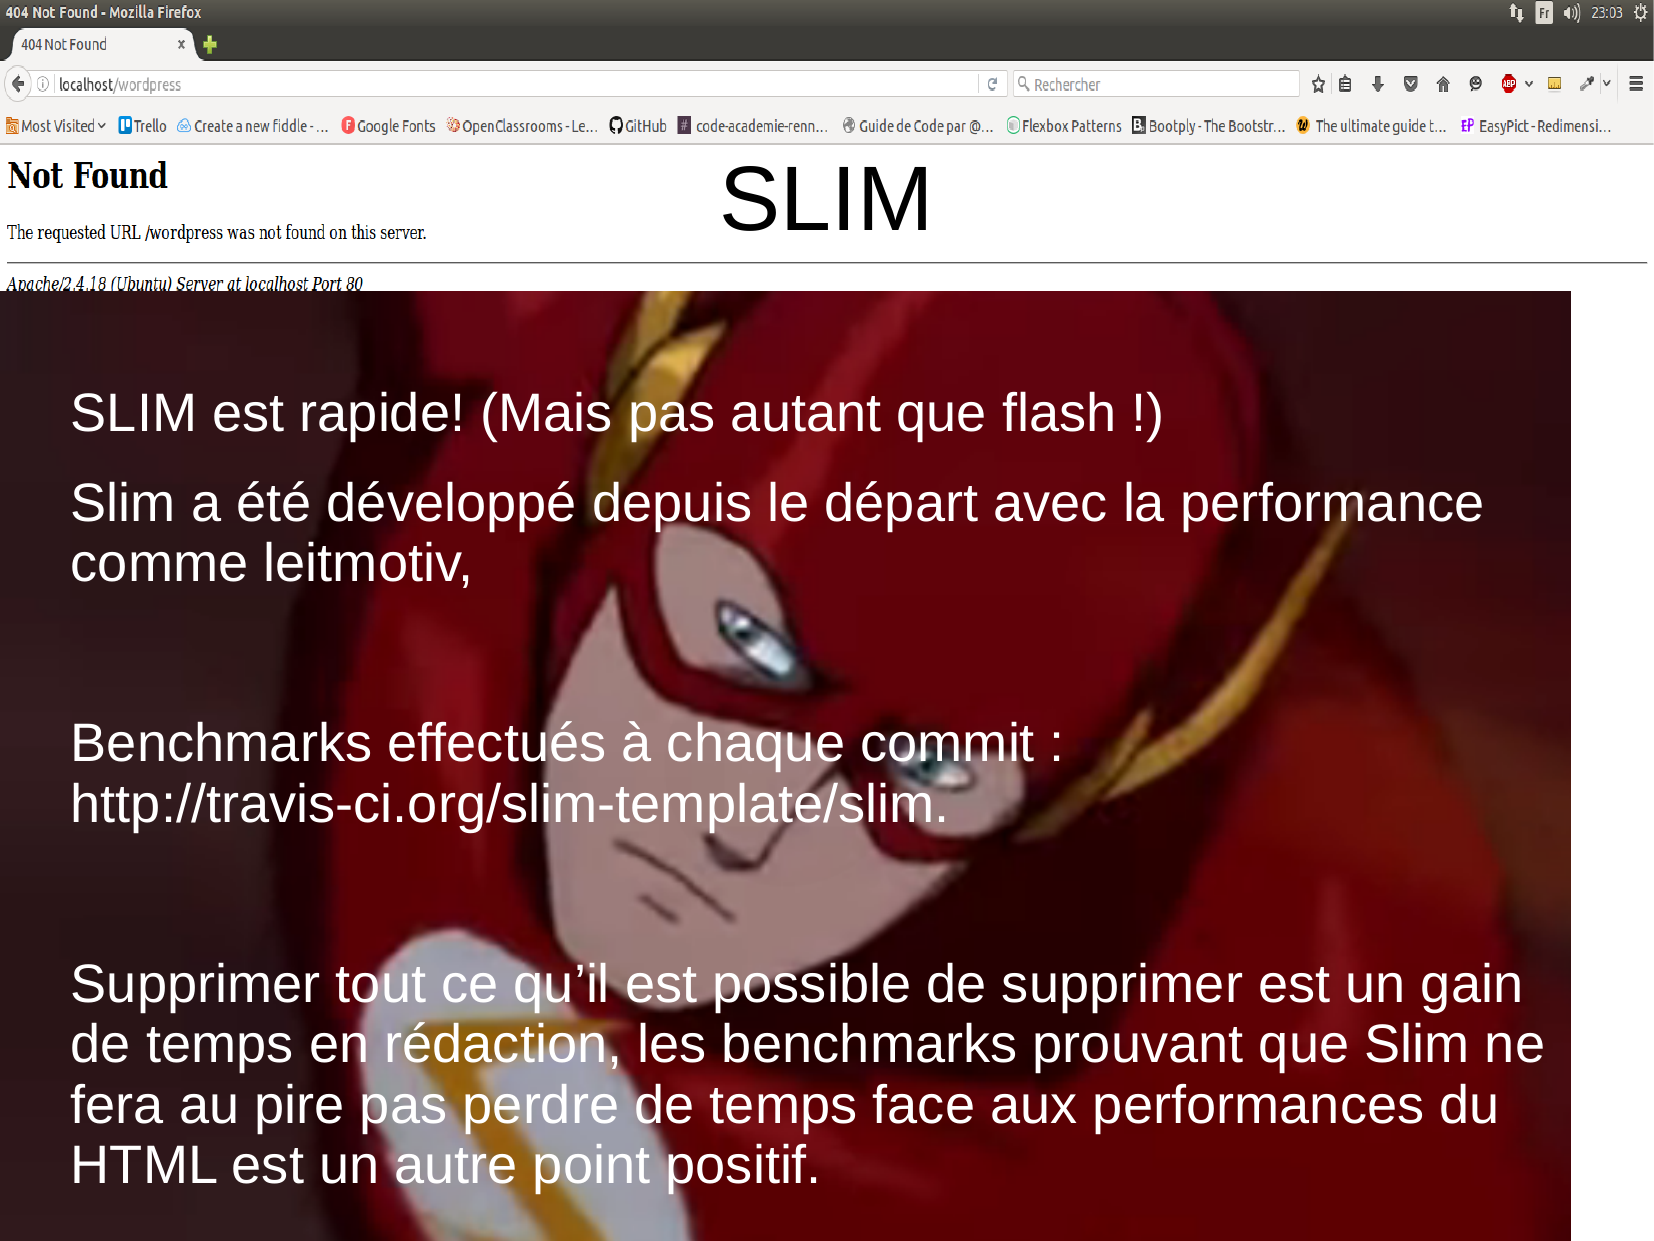

# SLIM
SLIM est rapide! (Mais pas autant que flash !)
Slim a été développé depuis le départ avec la performance comme leitmotiv,
Benchmarks effectués à chaque commit : http://travis-ci.org/slim-template/slim.
Supprimer tout ce qu’il est possible de supprimer est un gain de temps en rédaction, les benchmarks prouvant que Slim ne fera au pire pas perdre de temps face aux performances du HTML est un autre point positif.